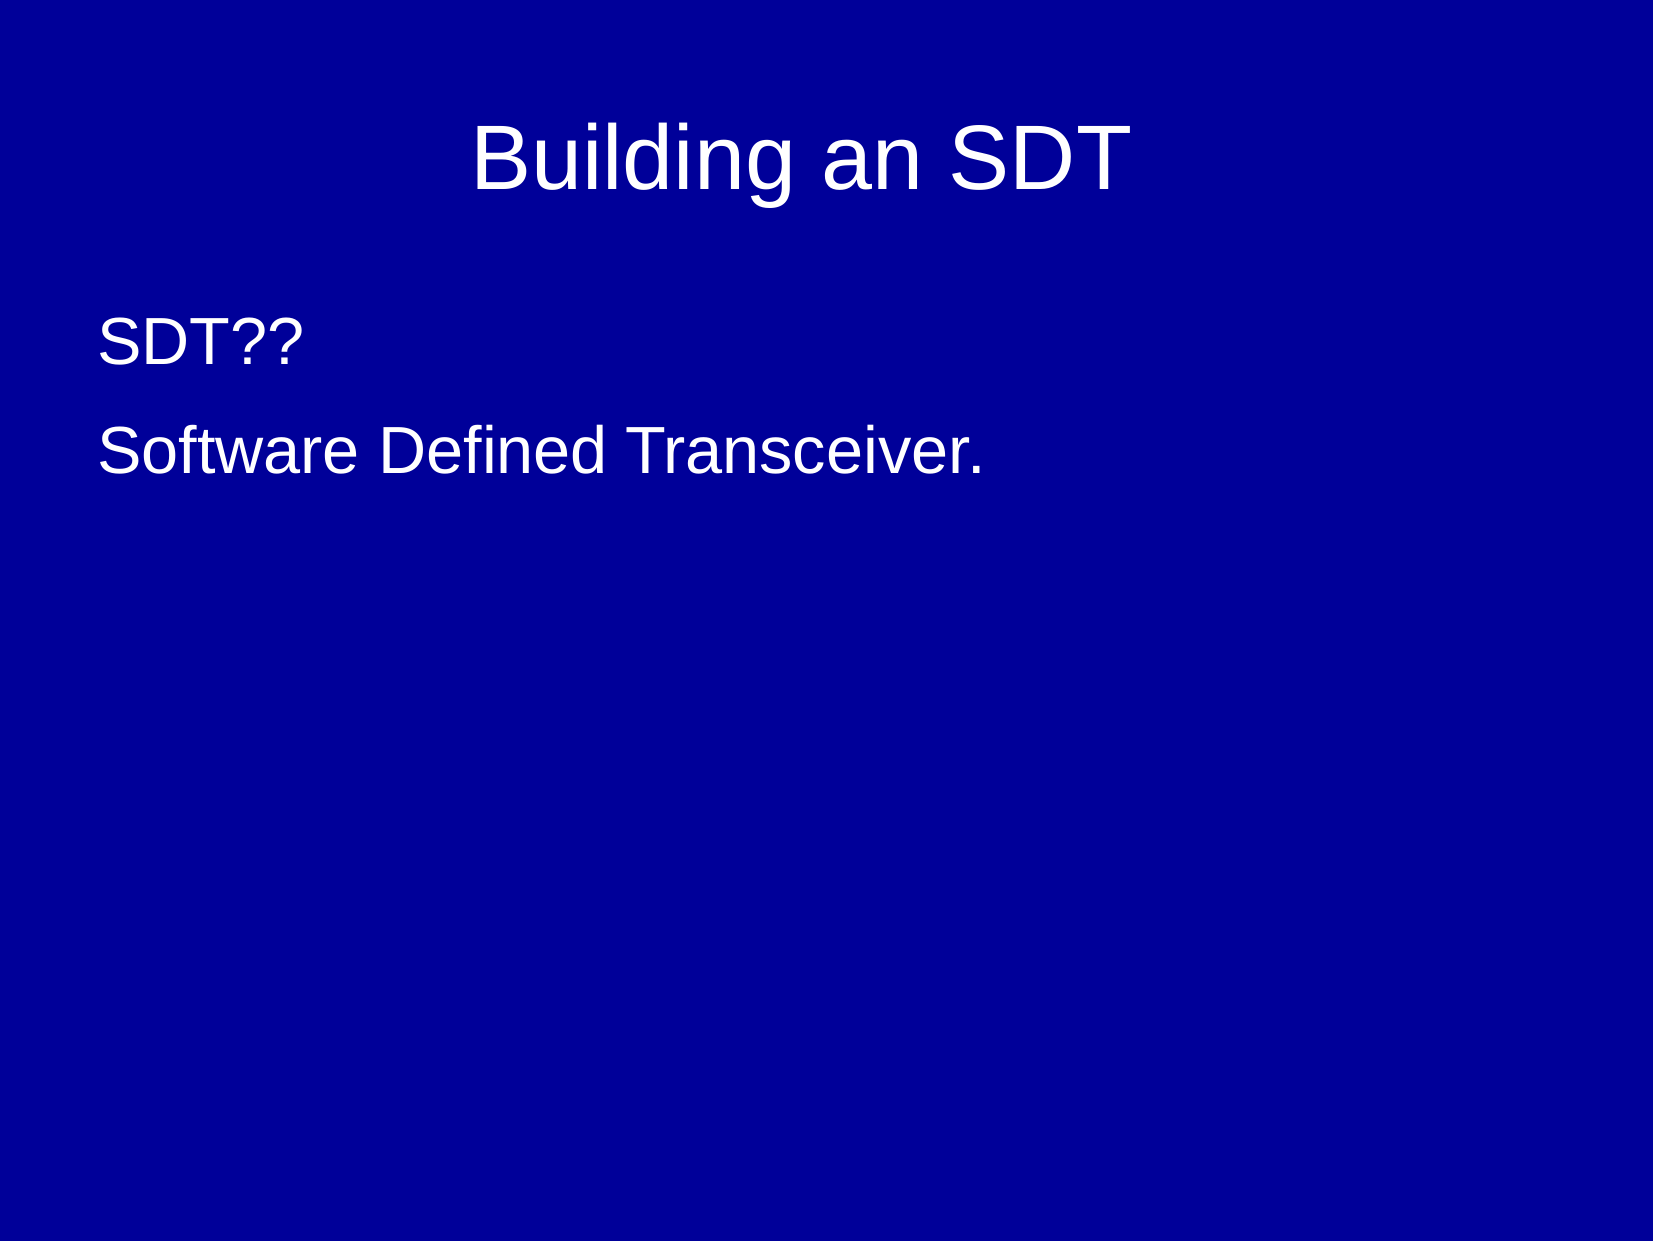

Building an SDT
SDT??
Software Defined Transceiver.